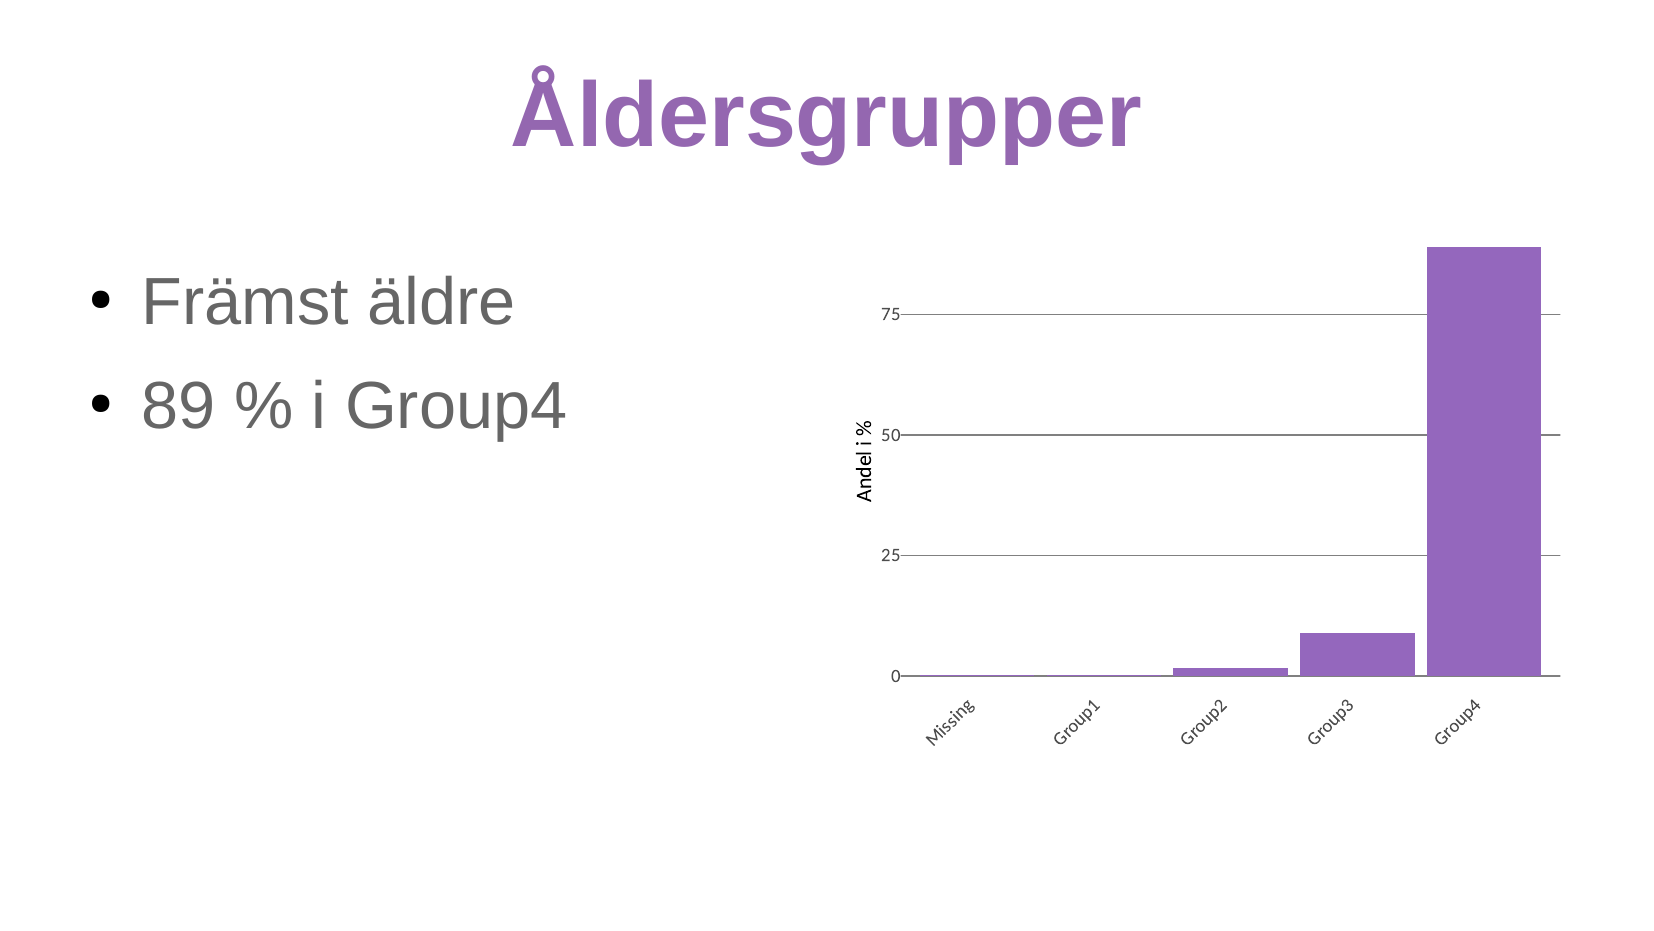

# Åldersgrupper
Främst äldre
89 % i Group4